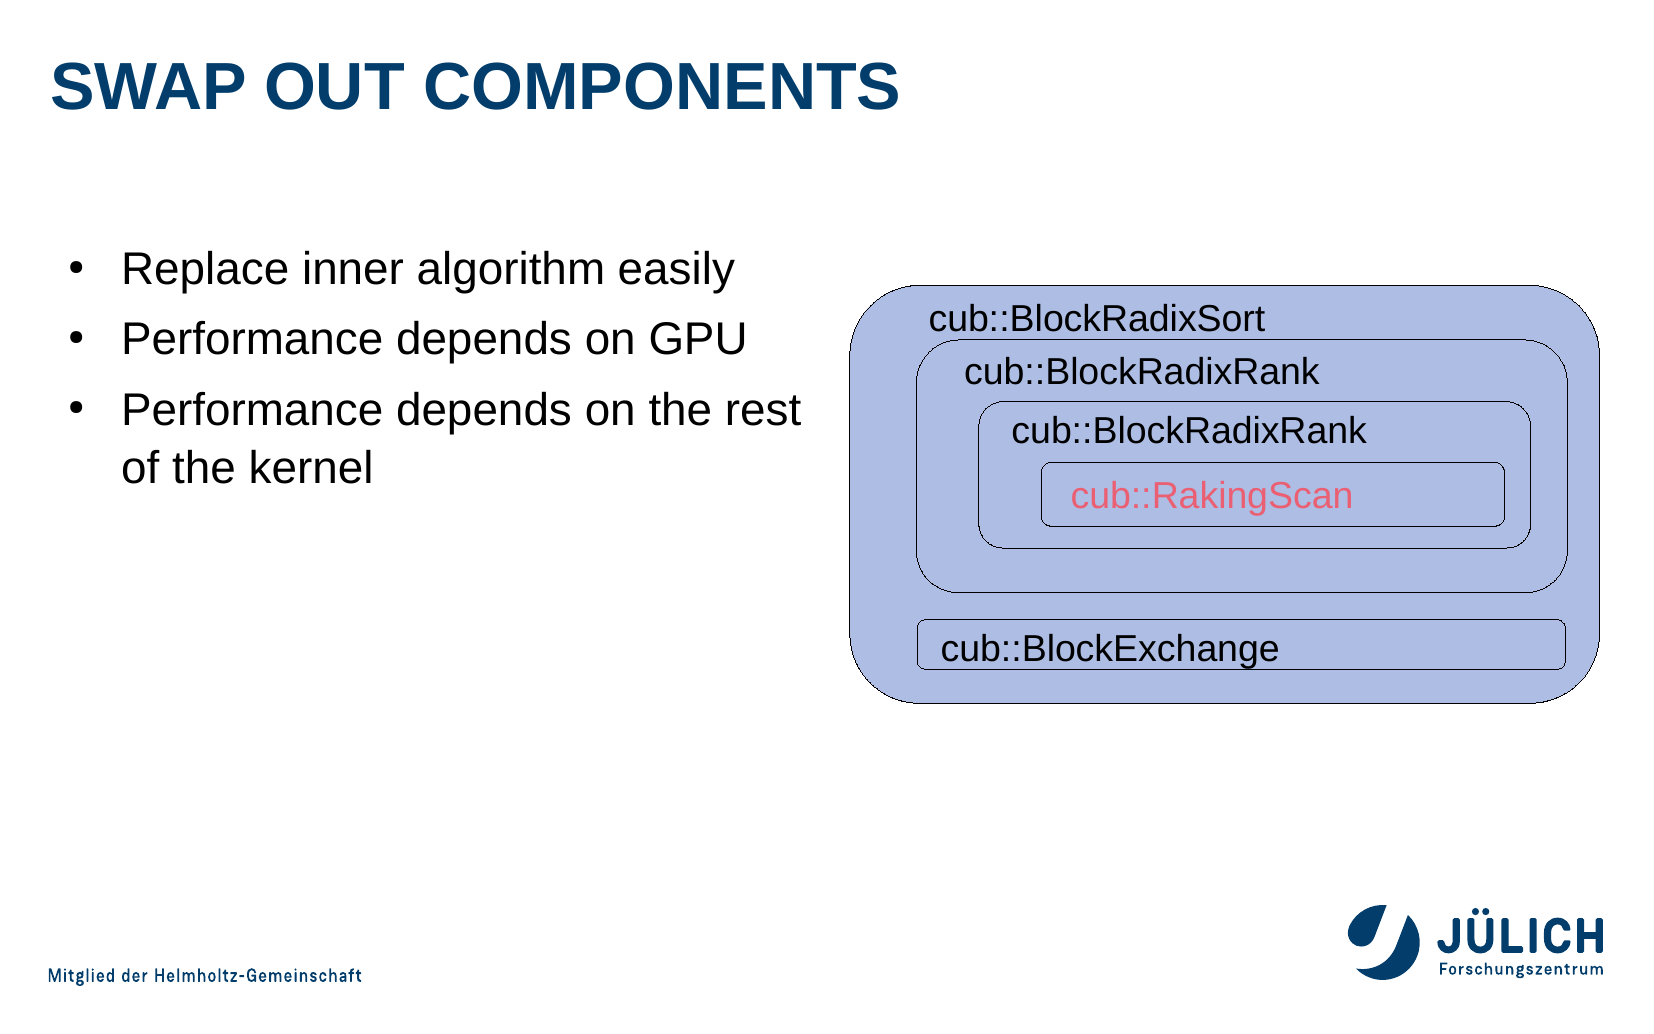

# Swap Out Components
Replace inner algorithm easily
Performance depends on GPU
Performance depends on the rest of the kernel
cub::BlockRadixSort
cub::BlockRadixRank
cub::BlockRadixRank
cub::RakingScan
cub::WarpScan
cub::BlockExchange